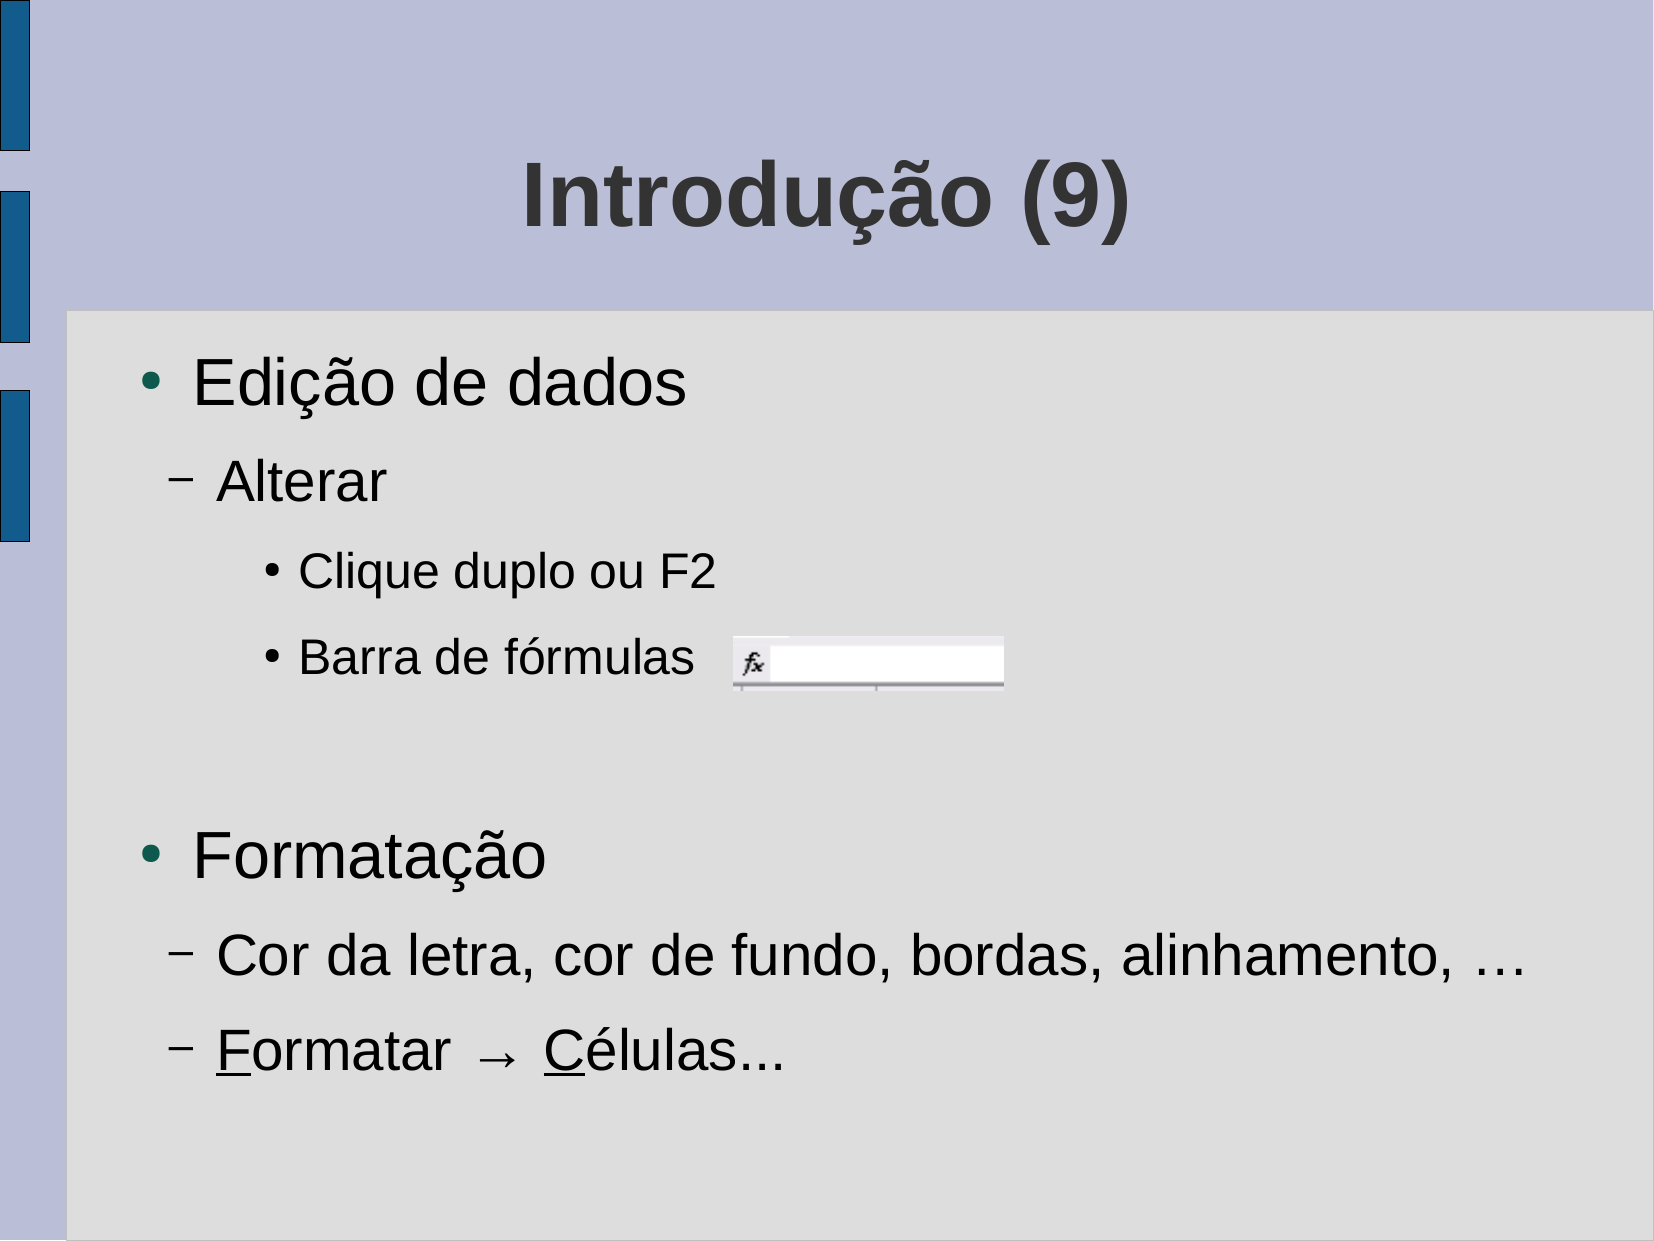

# Introdução (9)
Edição de dados
Alterar
Clique duplo ou F2
Barra de fórmulas
Formatação
Cor da letra, cor de fundo, bordas, alinhamento, …
Formatar → Células...